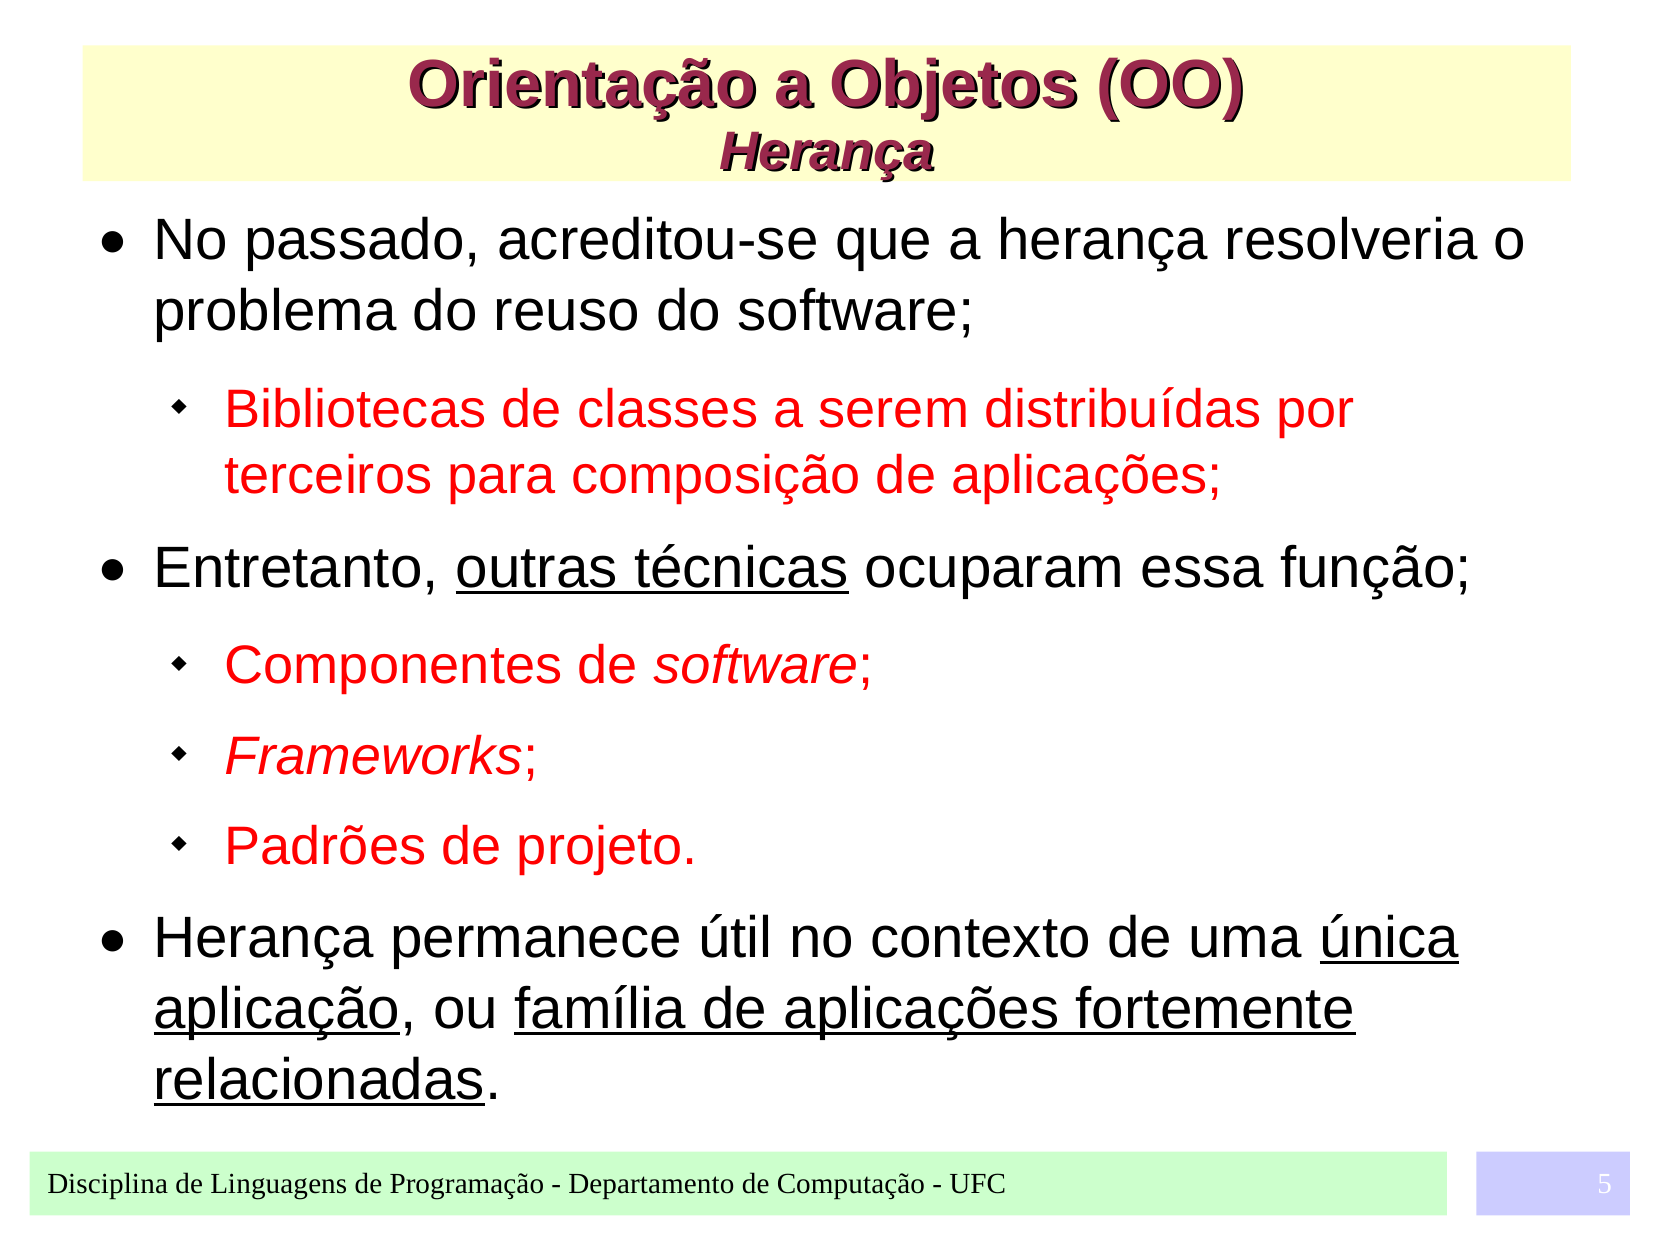

# Orientação a Objetos (OO) Herança
No passado, acreditou-se que a herança resolveria o problema do reuso do software;
Bibliotecas de classes a serem distribuídas por terceiros para composição de aplicações;
Entretanto, outras técnicas ocuparam essa função;
Componentes de software;
Frameworks;
Padrões de projeto.
Herança permanece útil no contexto de uma única aplicação, ou família de aplicações fortemente relacionadas.
Disciplina de Linguagens de Programação - Departamento de Computação - UFC
5